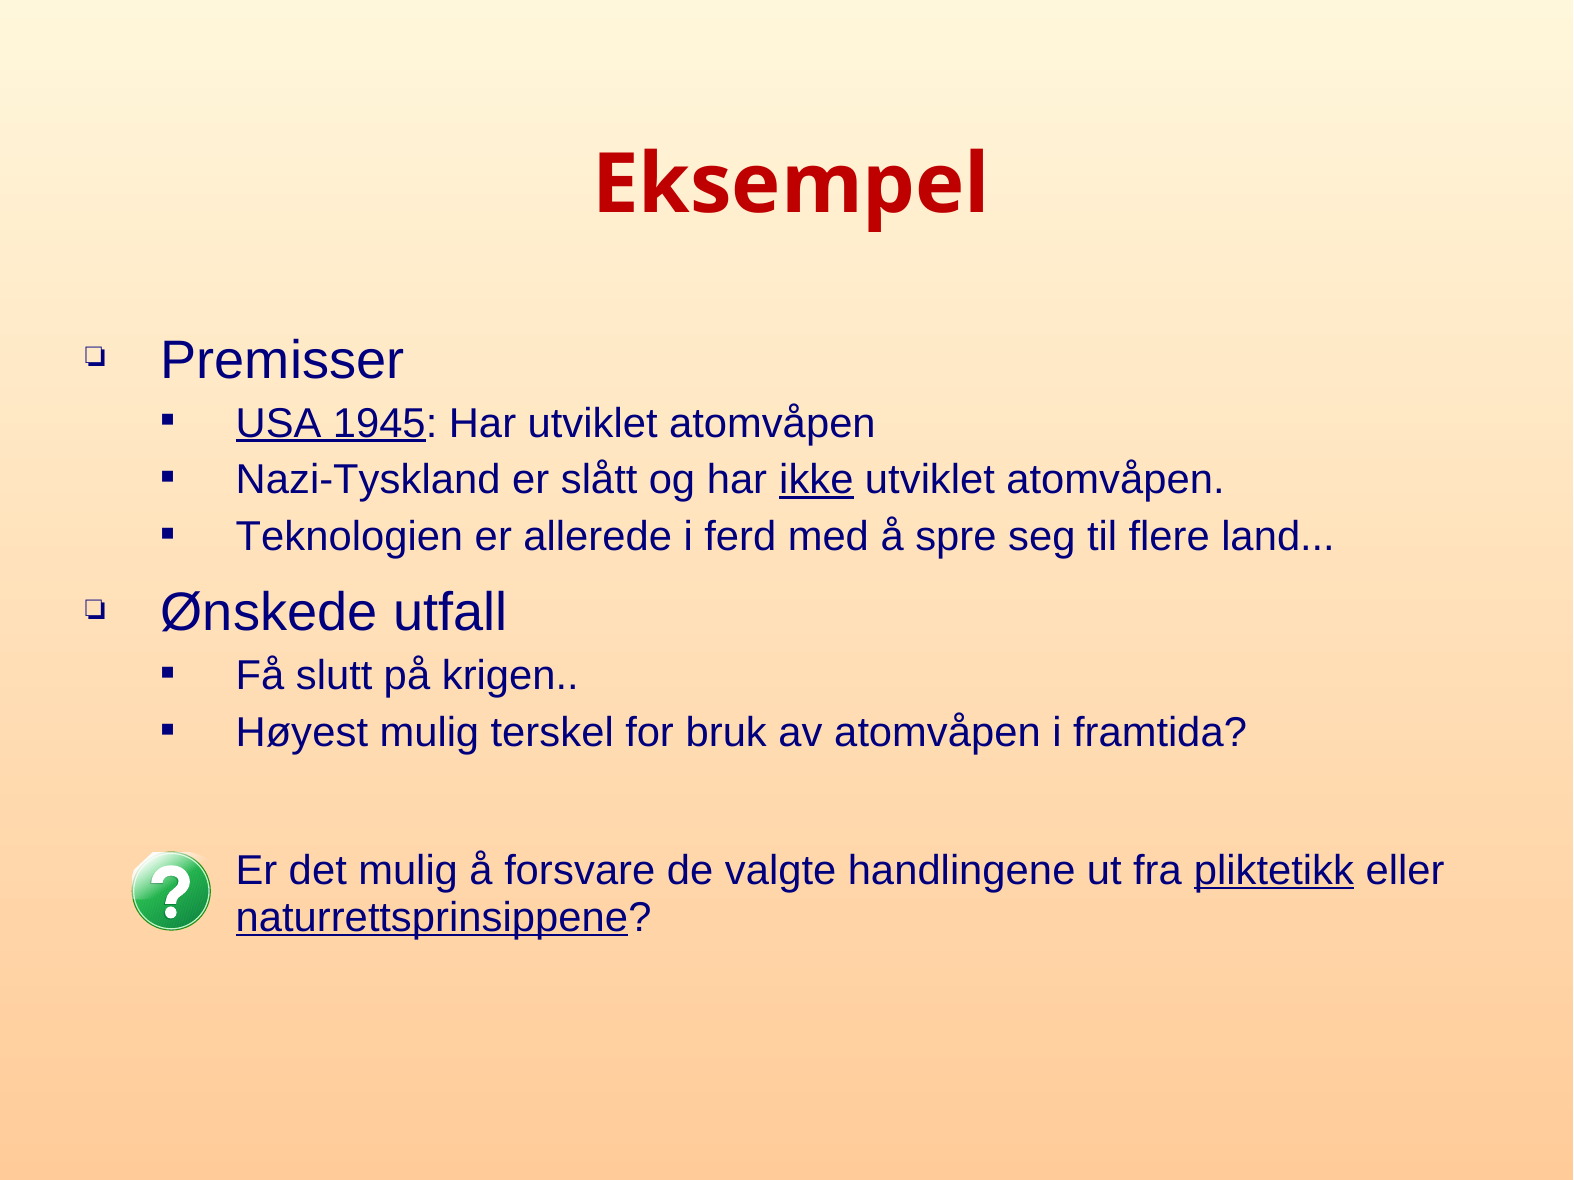

# Eksempel
Premisser
USA 1945: Har utviklet atomvåpen
Nazi-Tyskland er slått og har ikke utviklet atomvåpen.
Teknologien er allerede i ferd med å spre seg til flere land...
Ønskede utfall
Få slutt på krigen..
Høyest mulig terskel for bruk av atomvåpen i framtida?
Er det mulig å forsvare de valgte handlingene ut fra pliktetikk eller naturrettsprinsippene?